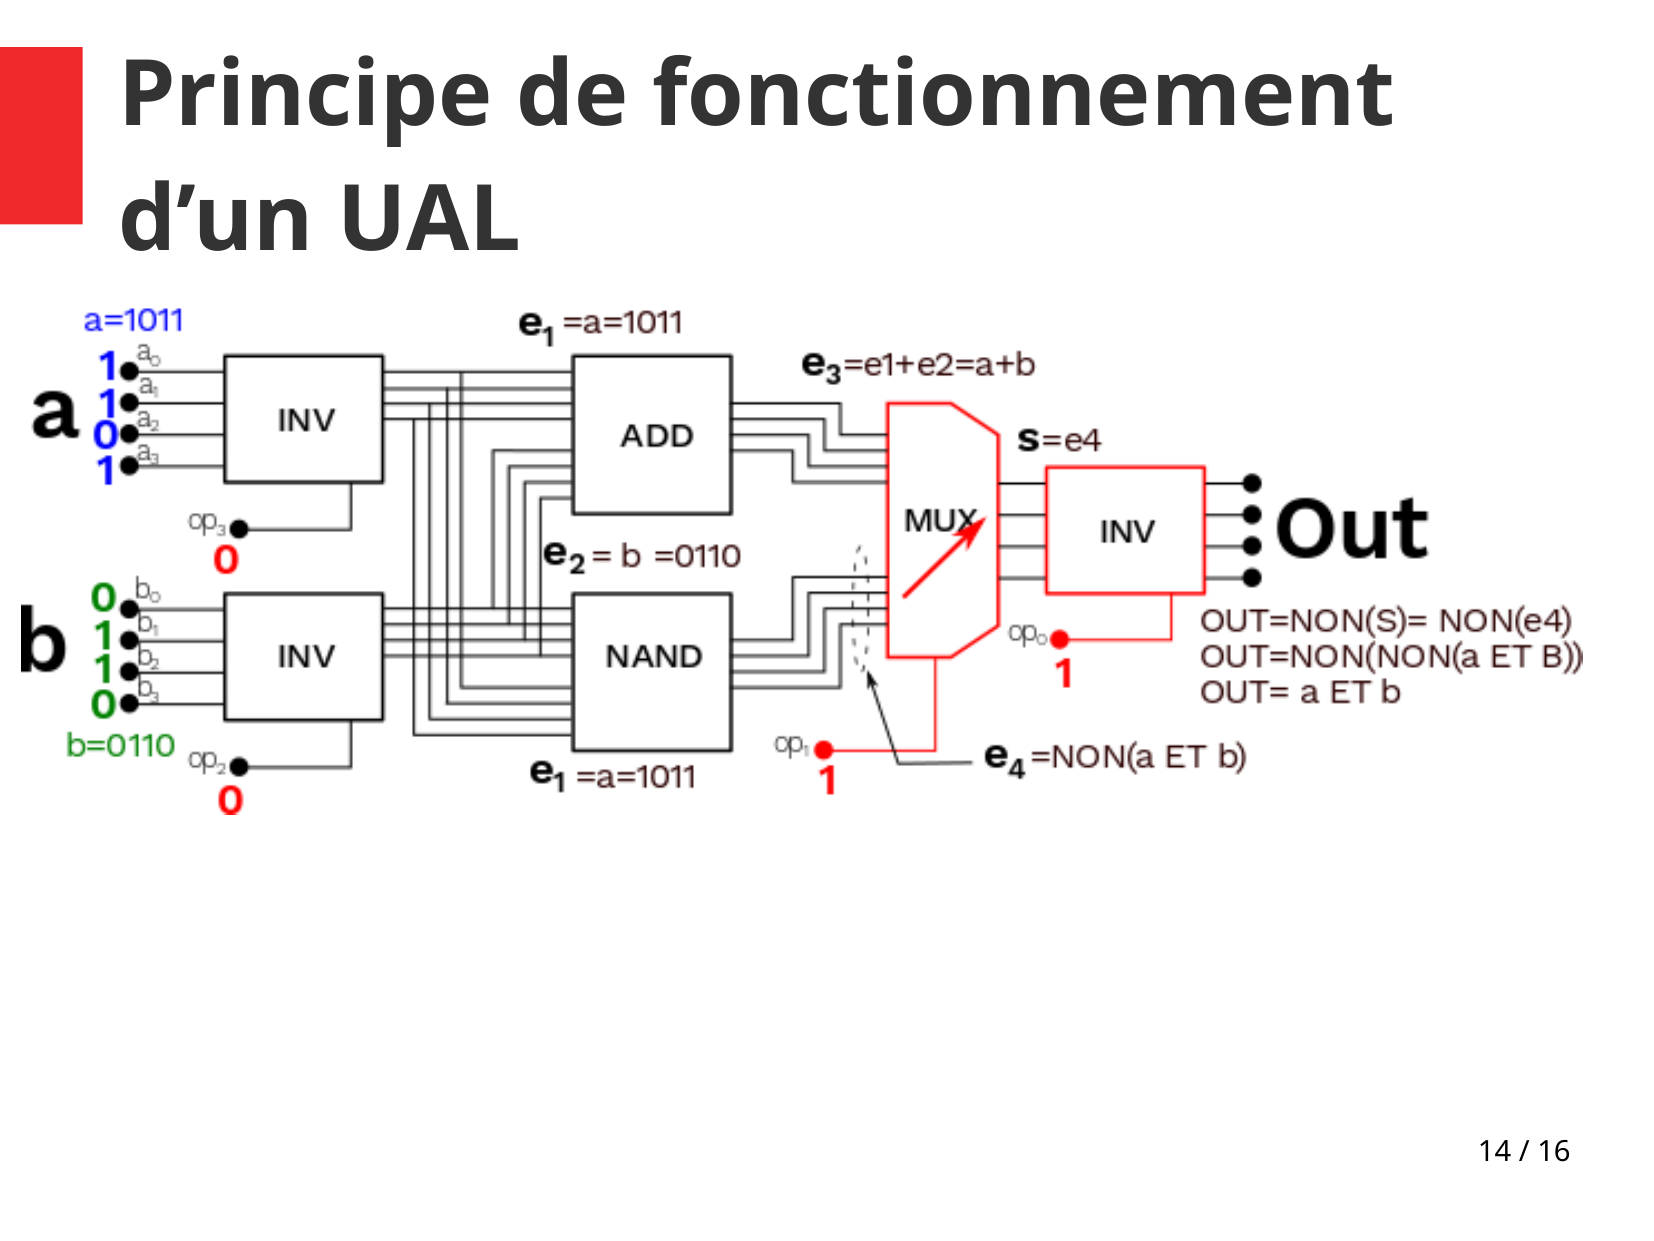

# Principe de fonctionnement d’un UAL
14